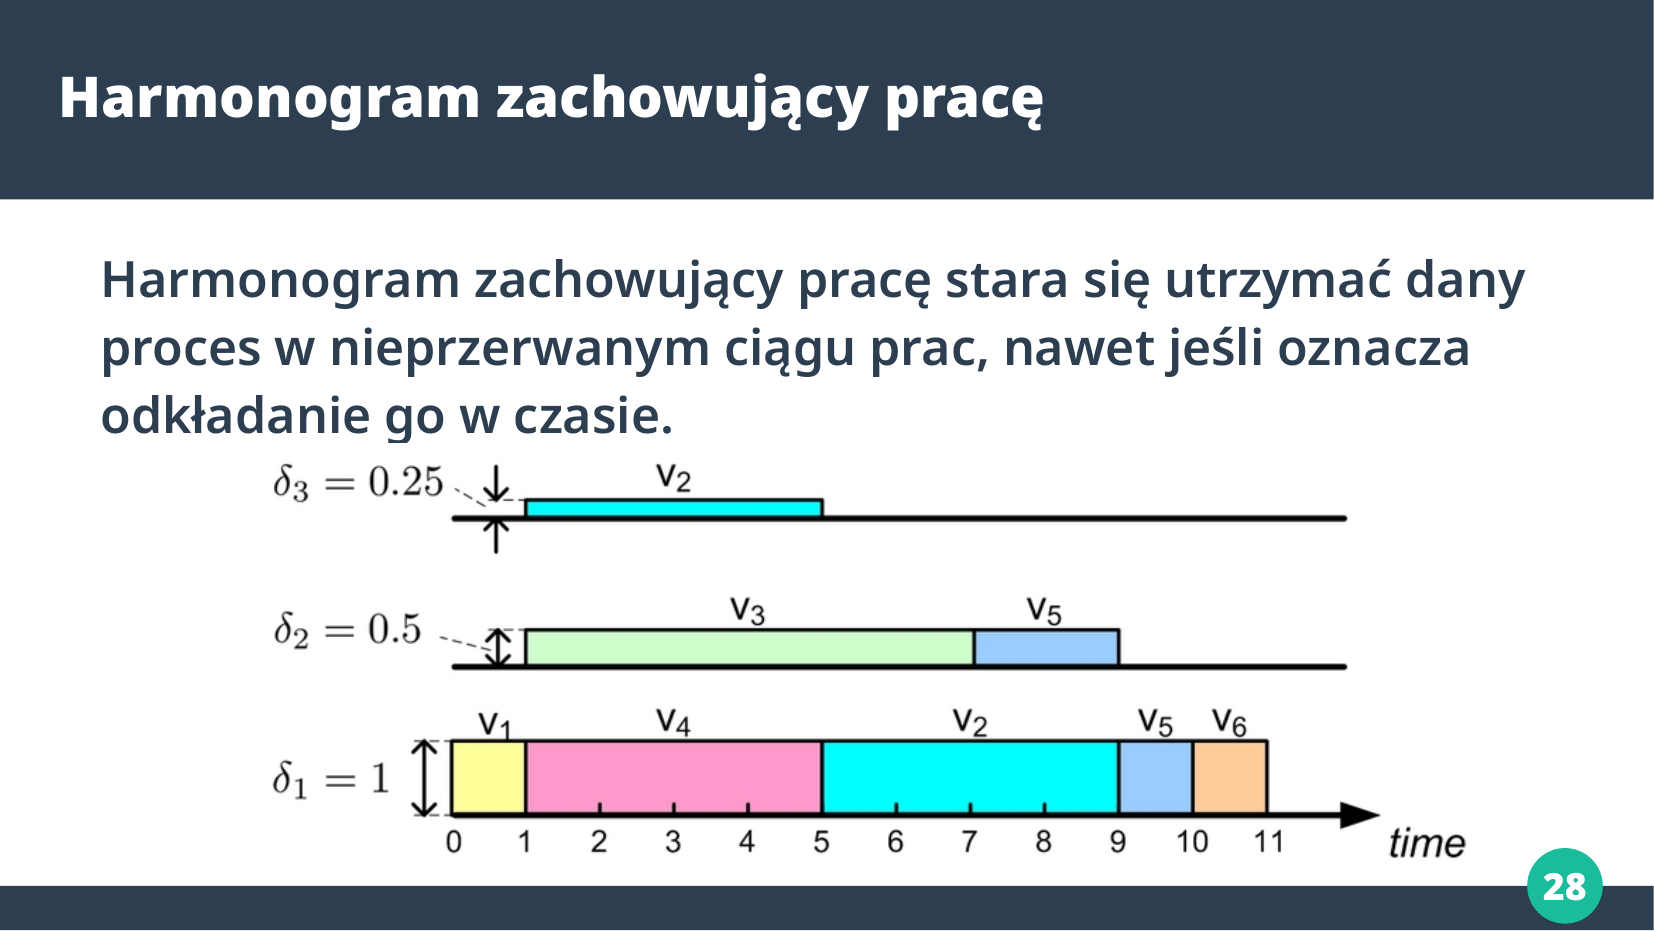

# Harmonogram zachowujący pracę
Harmonogram zachowujący pracę stara się utrzymać dany proces w nieprzerwanym ciągu prac, nawet jeśli oznacza odkładanie go w czasie.